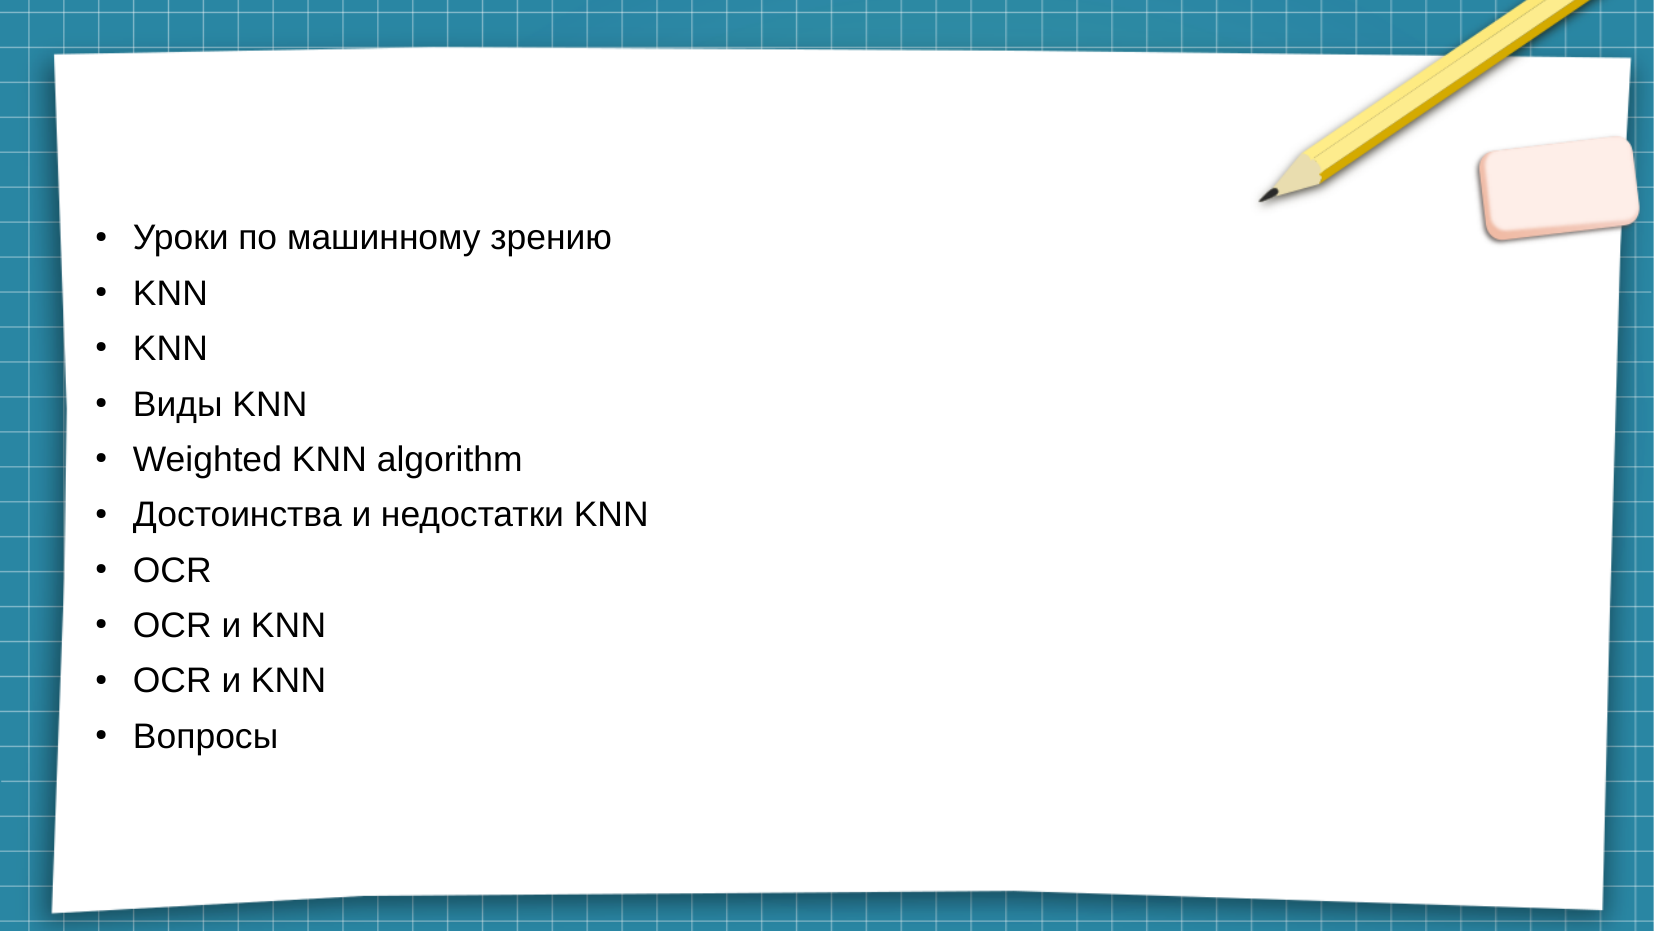

#
Уроки по машинному зрению
KNN
KNN
Виды KNN
Weighted KNN algorithm
Достоинства и недостатки KNN
OCR
OCR и KNN
OCR и KNN
Вопросы